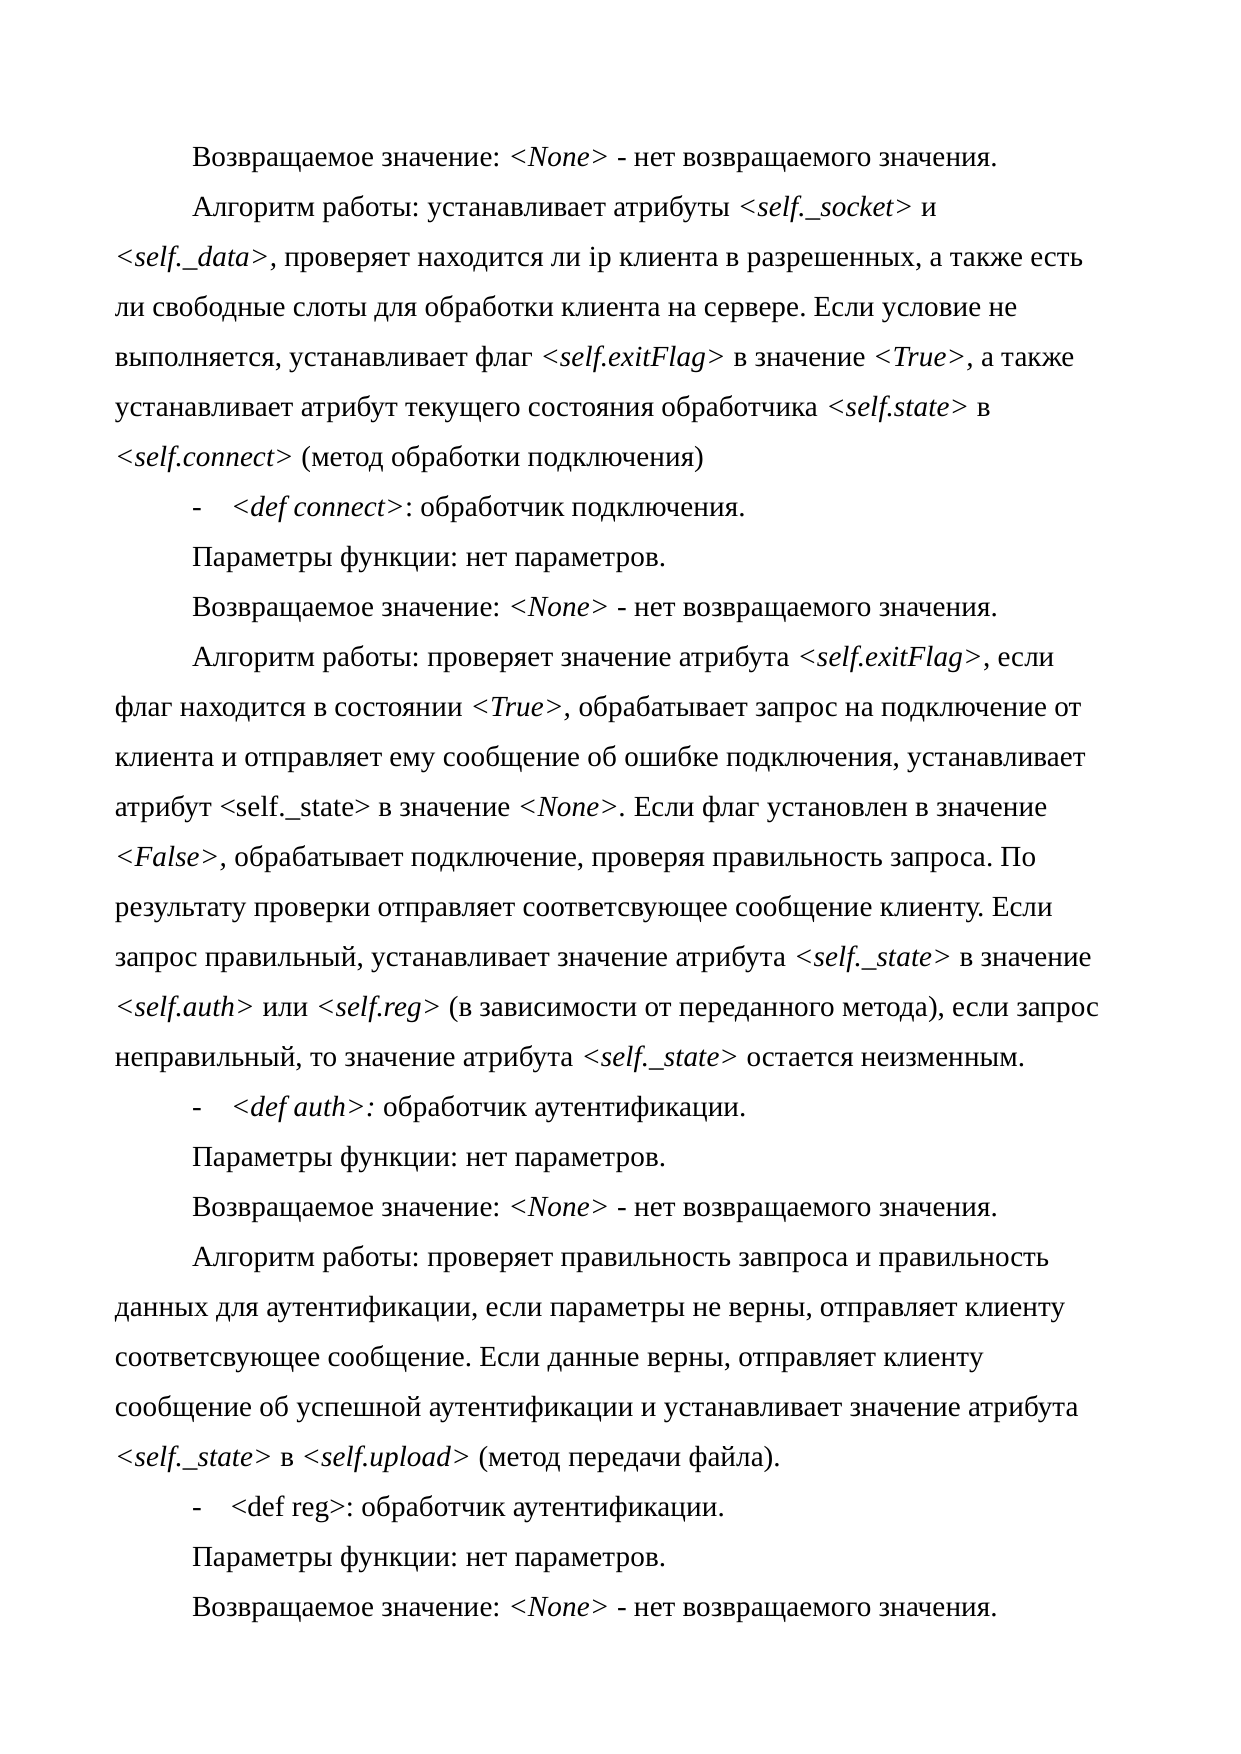

Возвращаемое значение: <None> - нет возвращаемого значения.
Алгоритм работы: устанавливает атрибуты <self._socket> и <self._data>, проверяет находится ли ip клиента в разрешенных, а также есть ли свободные слоты для обработки клиента на сервере. Если условие не выполняется, устанавливает флаг <self.exitFlag> в значение <True>, а также устанавливает атрибут текущего состояния обработчика <self.state> в <self.connect> (метод обработки подключения)
- <def connect>: обработчик подключения.
Параметры функции: нет параметров.
Возвращаемое значение: <None> - нет возвращаемого значения.
Алгоритм работы: проверяет значение атрибута <self.exitFlag>, если флаг находится в состоянии <True>, обрабатывает запрос на подключение от клиента и отправляет ему сообщение об ошибке подключения, устанавливает атрибут <self._state> в значение <None>. Если флаг установлен в значение <False>, обрабатывает подключение, проверяя правильность запроса. По результату проверки отправляет соответсвующее сообщение клиенту. Если запрос правильный, устанавливает значение атрибута <self._state> в значение <self.auth> или <self.reg> (в зависимости от переданного метода), если запрос неправильный, то значение атрибута <self._state> остается неизменным.
- <def auth>: обработчик аутентификации.
Параметры функции: нет параметров.
Возвращаемое значение: <None> - нет возвращаемого значения.
Алгоритм работы: проверяет правильность завпроса и правильность данных для аутентификации, если параметры не верны, отправляет клиенту соответсвующее сообщение. Если данные верны, отправляет клиенту сообщение об успешной аутентификации и устанавливает значение атрибута <self._state> в <self.upload> (метод передачи файла).
- <def reg>: обработчик аутентификации.
Параметры функции: нет параметров.
Возвращаемое значение: <None> - нет возвращаемого значения.